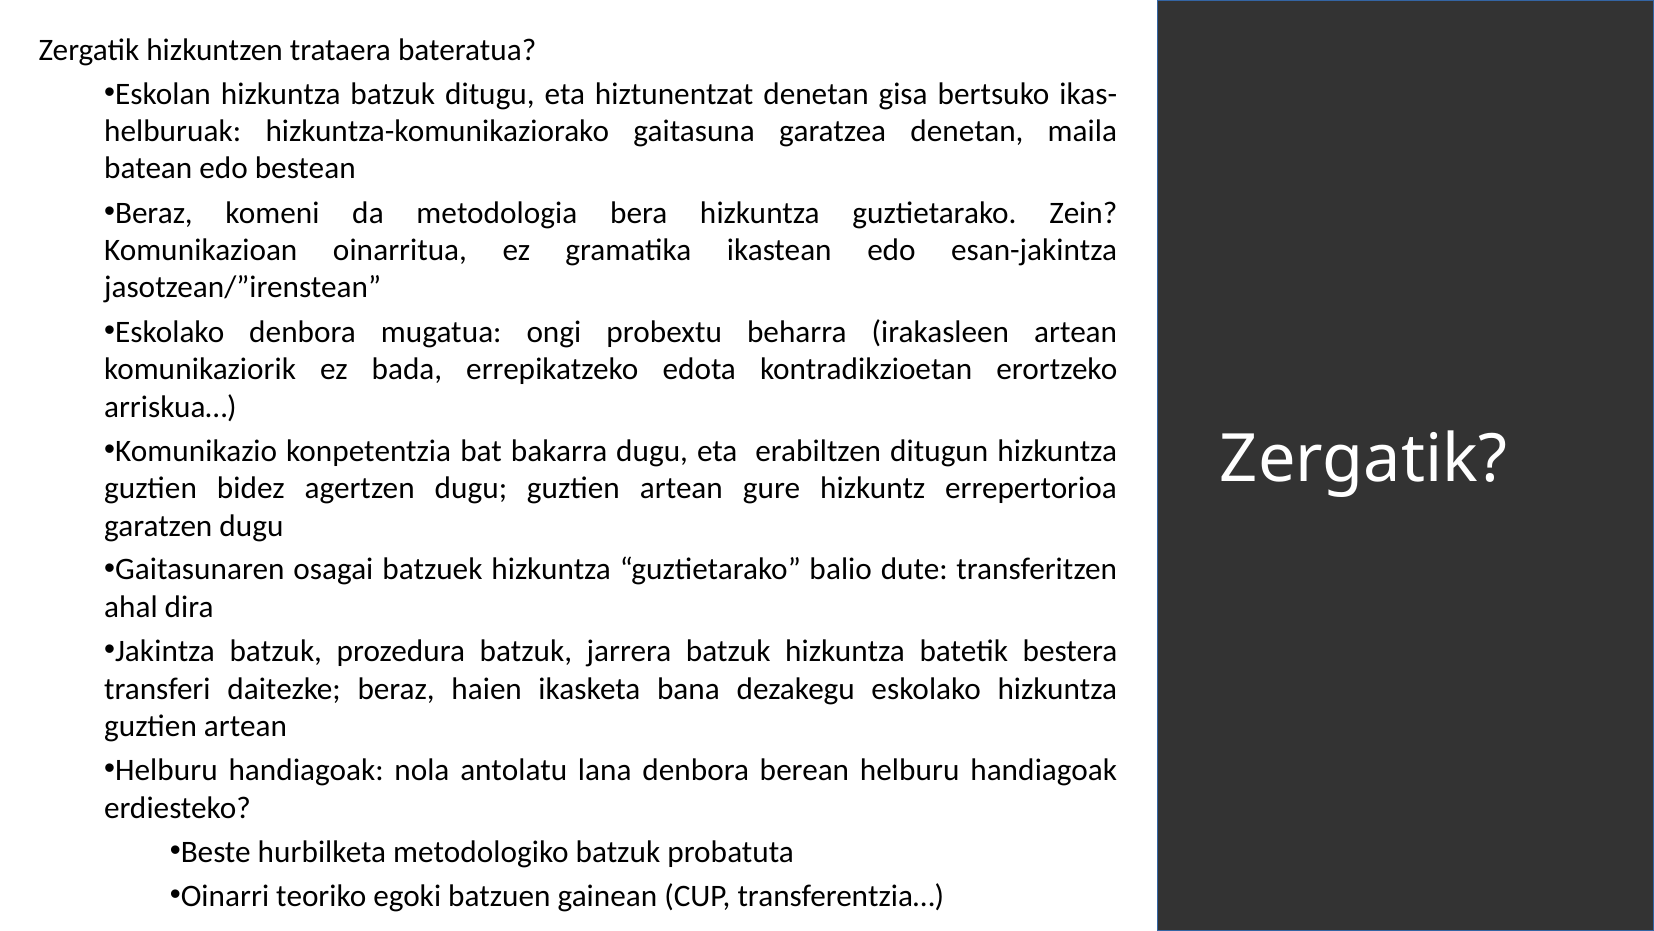

# Zergatik hizkuntzen trataera bateratua?
Eskolan hizkuntza batzuk ditugu, eta hiztunentzat denetan gisa bertsuko ikas-helburuak: hizkuntza-komunikaziorako gaitasuna garatzea denetan, maila batean edo bestean
Beraz, komeni da metodologia bera hizkuntza guztietarako. Zein? Komunikazioan oinarritua, ez gramatika ikastean edo esan-jakintza jasotzean/”irenstean”
Eskolako denbora mugatua: ongi probextu beharra (irakasleen artean komunikaziorik ez bada, errepikatzeko edota kontradikzioetan erortzeko arriskua…)
Komunikazio konpetentzia bat bakarra dugu, eta erabiltzen ditugun hizkuntza guztien bidez agertzen dugu; guztien artean gure hizkuntz errepertorioa garatzen dugu
Gaitasunaren osagai batzuek hizkuntza “guztietarako” balio dute: transferitzen ahal dira
Jakintza batzuk, prozedura batzuk, jarrera batzuk hizkuntza batetik bestera transferi daitezke; beraz, haien ikasketa bana dezakegu eskolako hizkuntza guztien artean
Helburu handiagoak: nola antolatu lana denbora berean helburu handiagoak erdiesteko?
Beste hurbilketa metodologiko batzuk probatuta
Oinarri teoriko egoki batzuen gainean (CUP, transferentzia…)
Zergatik?